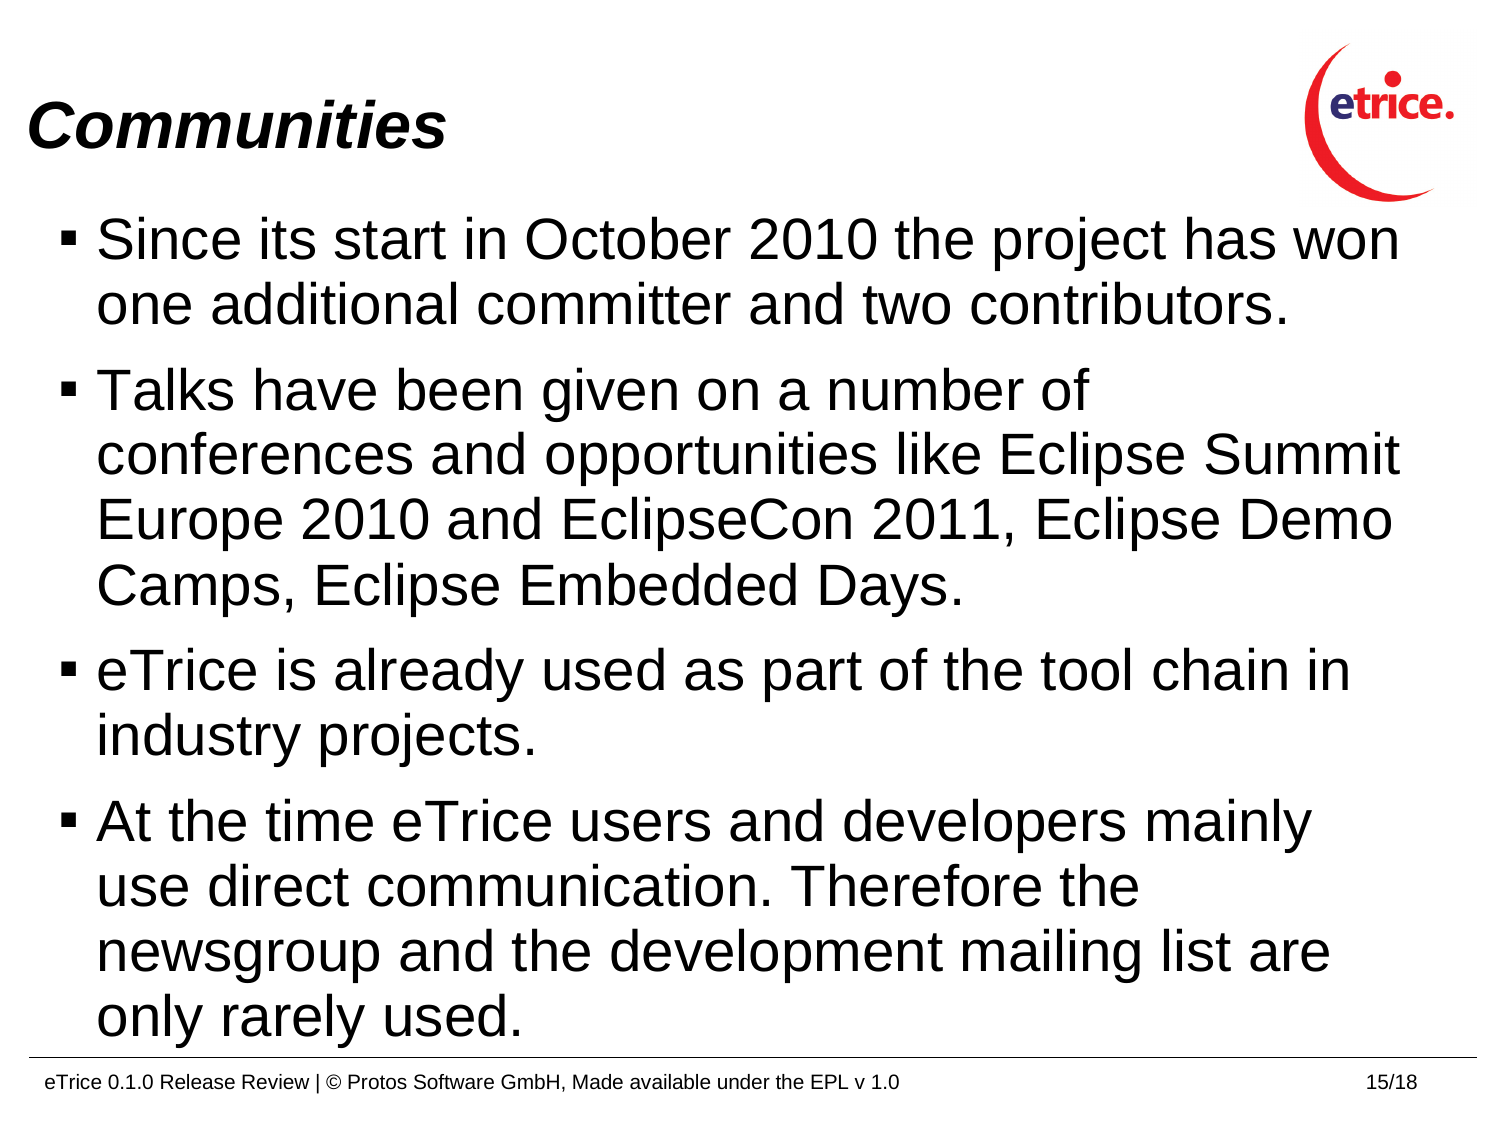

# Communities
Since its start in October 2010 the project has won one additional committer and two contributors.
Talks have been given on a number of conferences and opportunities like Eclipse Summit Europe 2010 and EclipseCon 2011, Eclipse Demo Camps, Eclipse Embedded Days.
eTrice is already used as part of the tool chain in industry projects.
At the time eTrice users and developers mainly use direct communication. Therefore the newsgroup and the development mailing list are only rarely used.